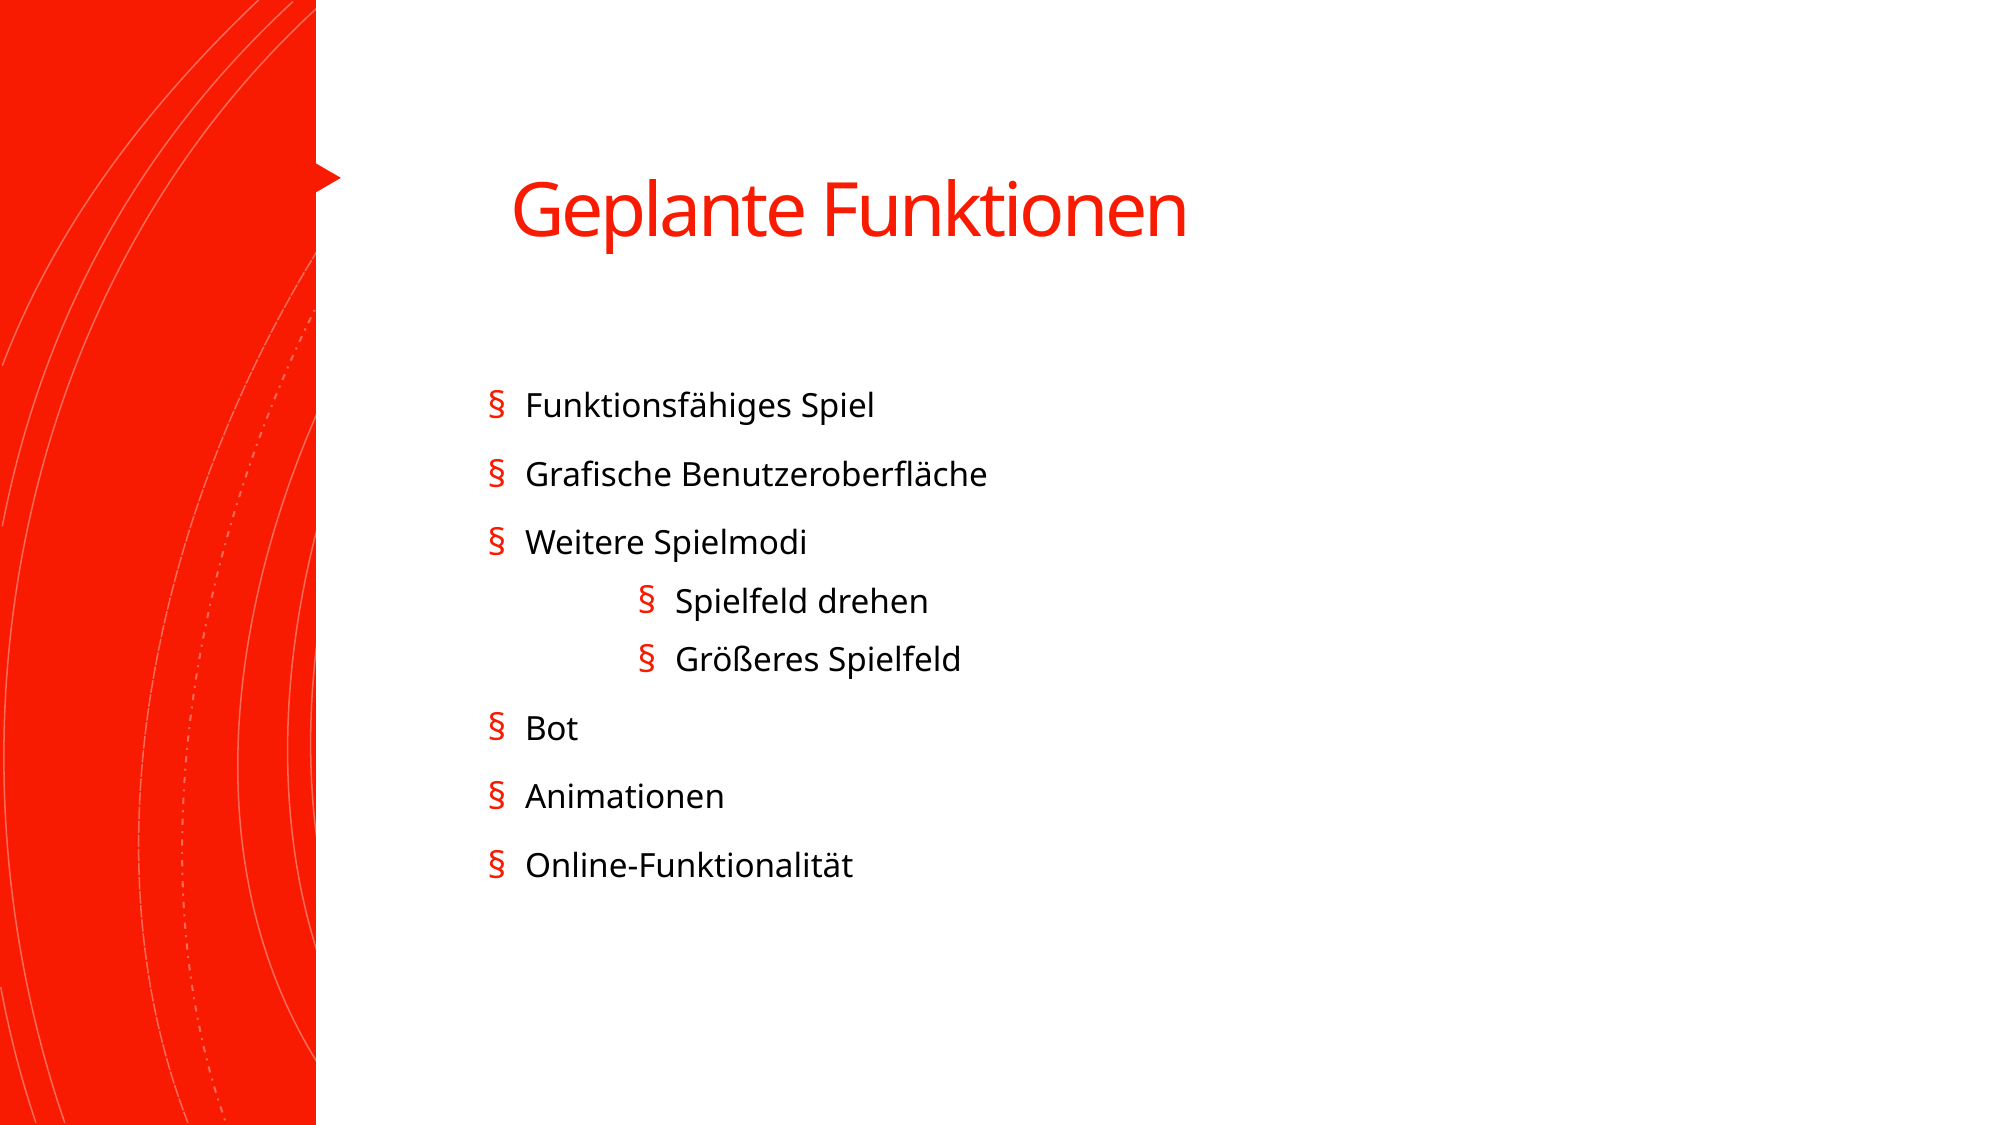

# Geplante Funktionen
Funktionsfähiges Spiel
Grafische Benutzeroberfläche
Weitere Spielmodi
Spielfeld drehen
Größeres Spielfeld
Bot
Animationen
Online-Funktionalität